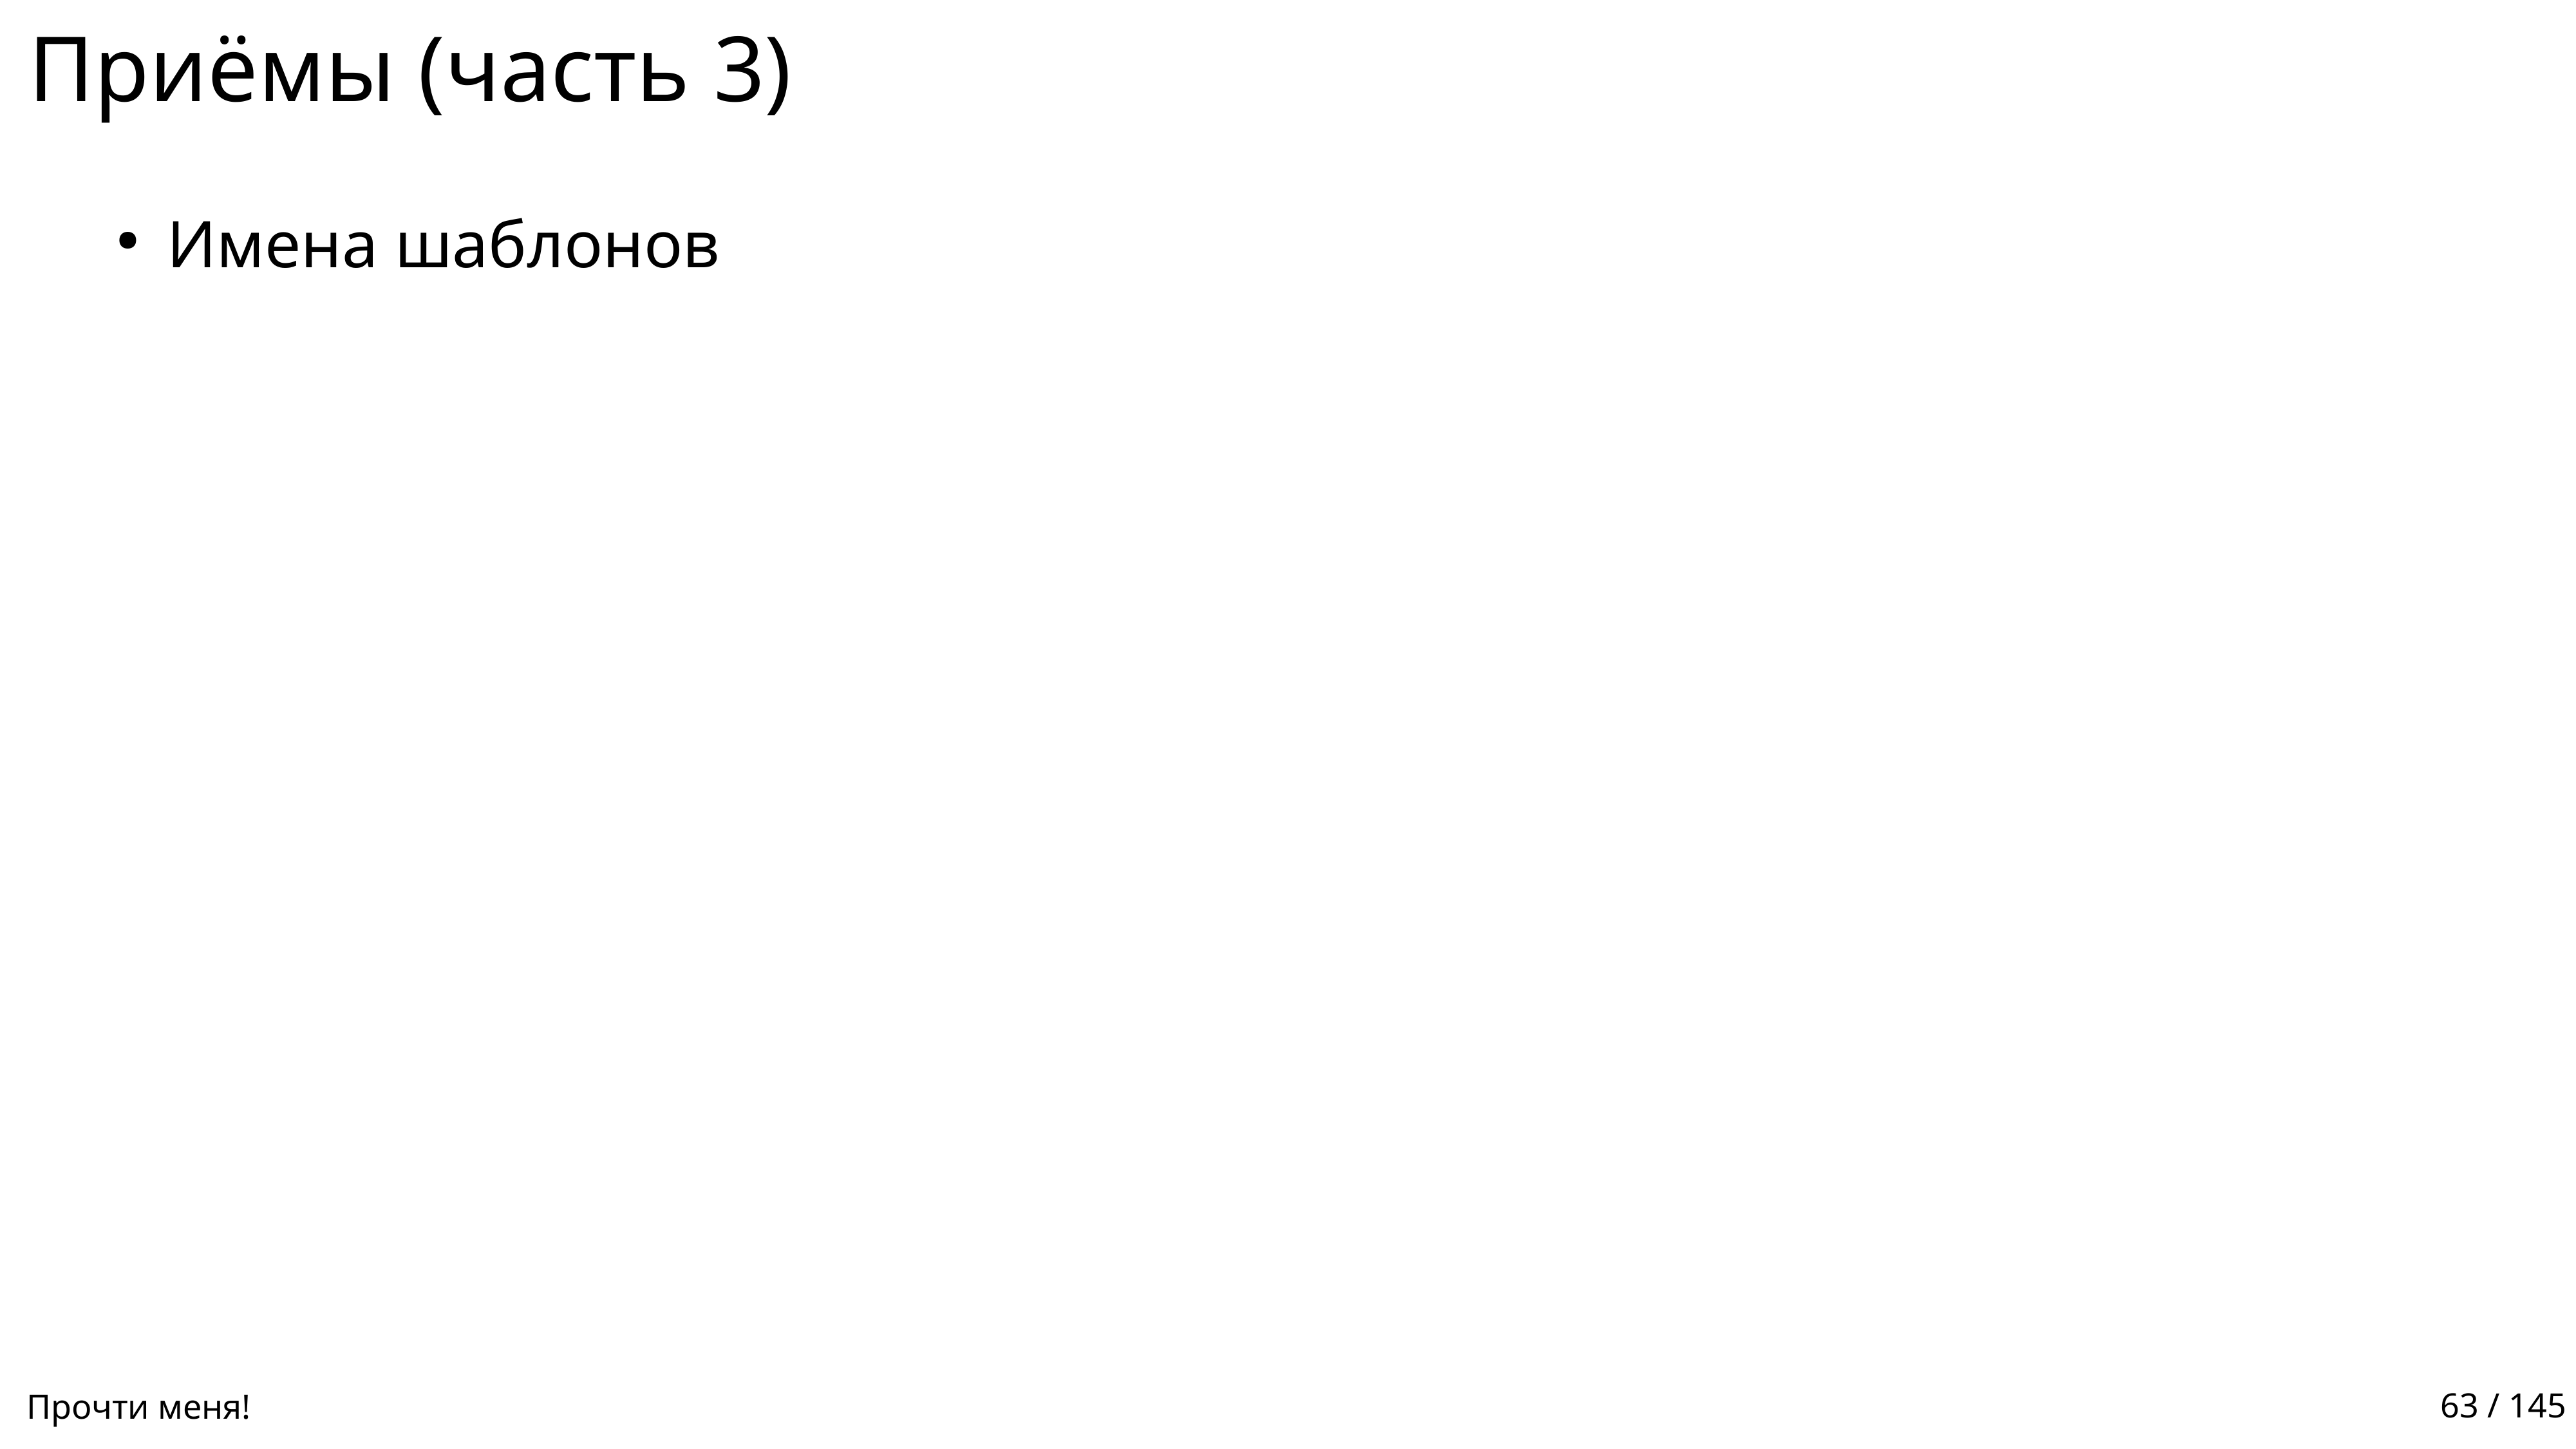

Приёмы (часть 3)
# Имена шаблонов
Прочти меня!